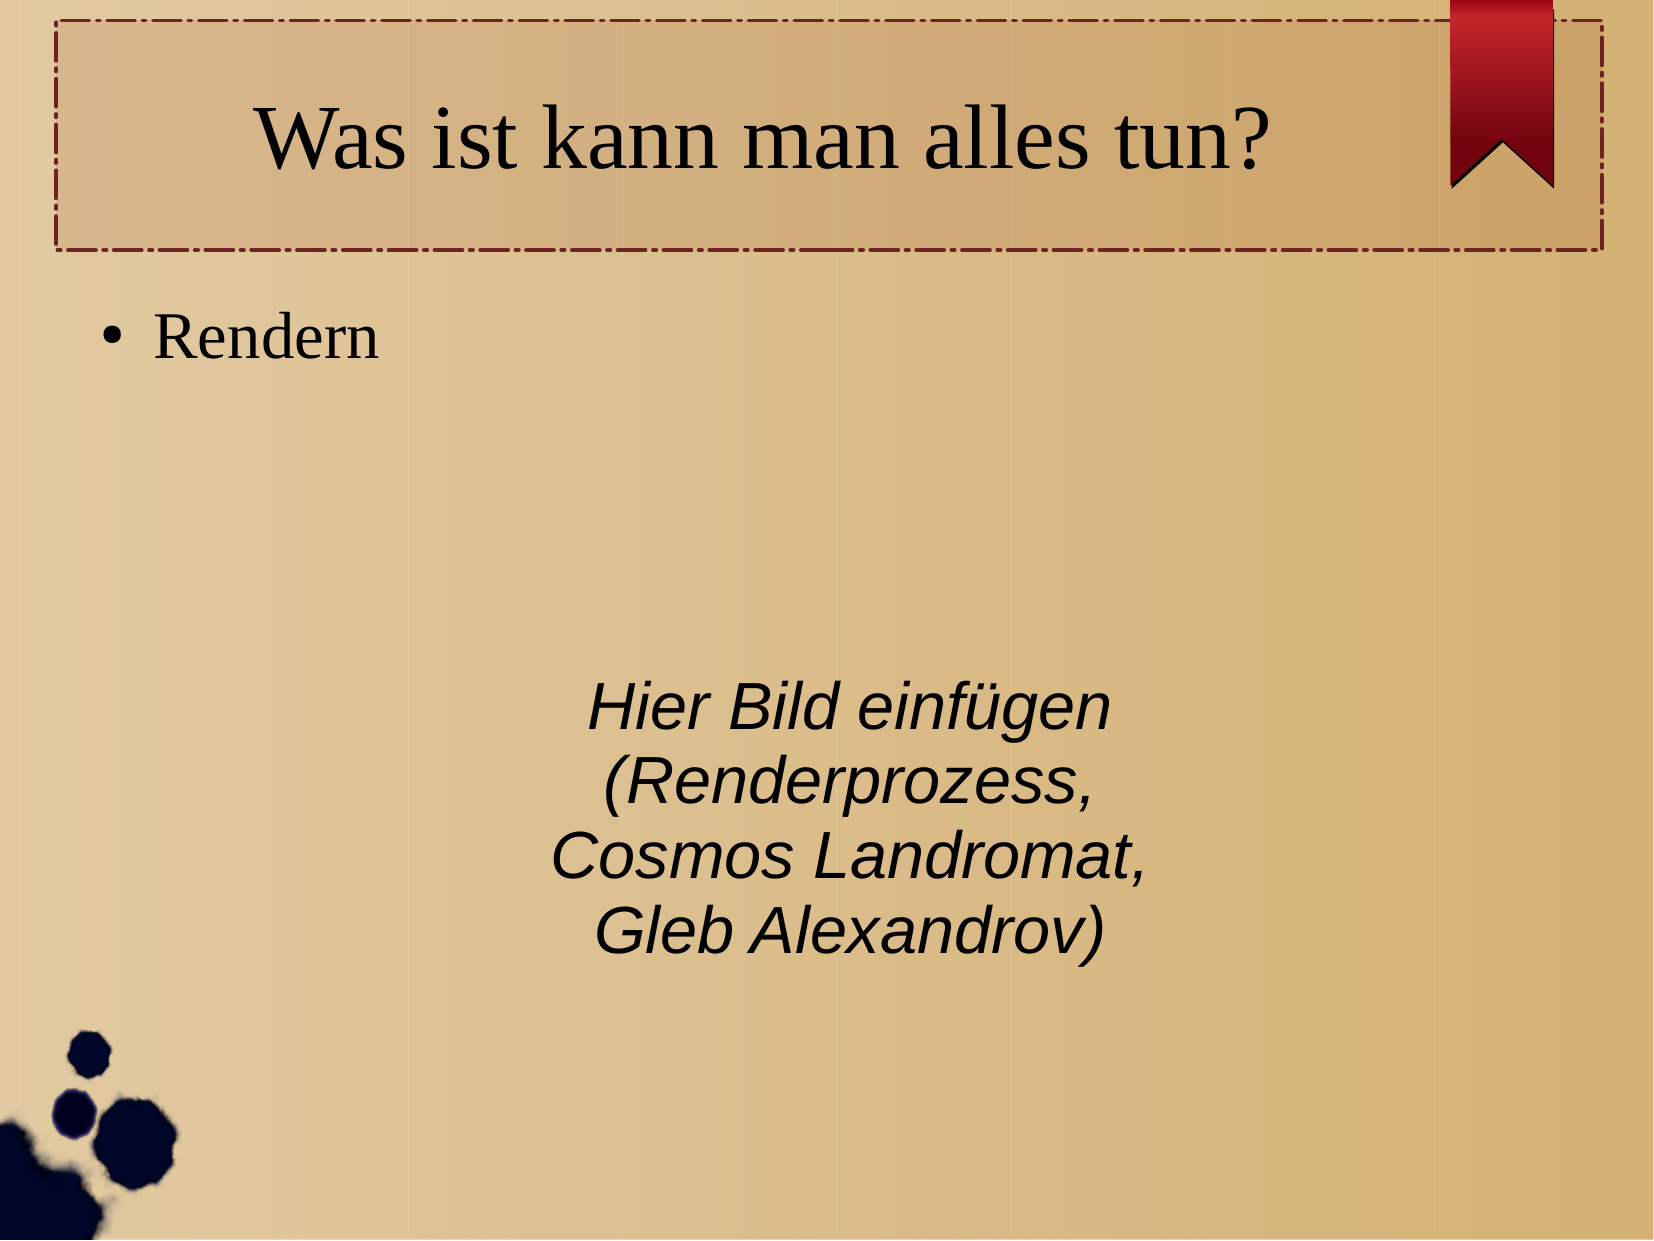

# Was ist kann man alles tun?
Rendern
Hier Bild einfügen
(Renderprozess, Cosmos Landromat, Gleb Alexandrov)